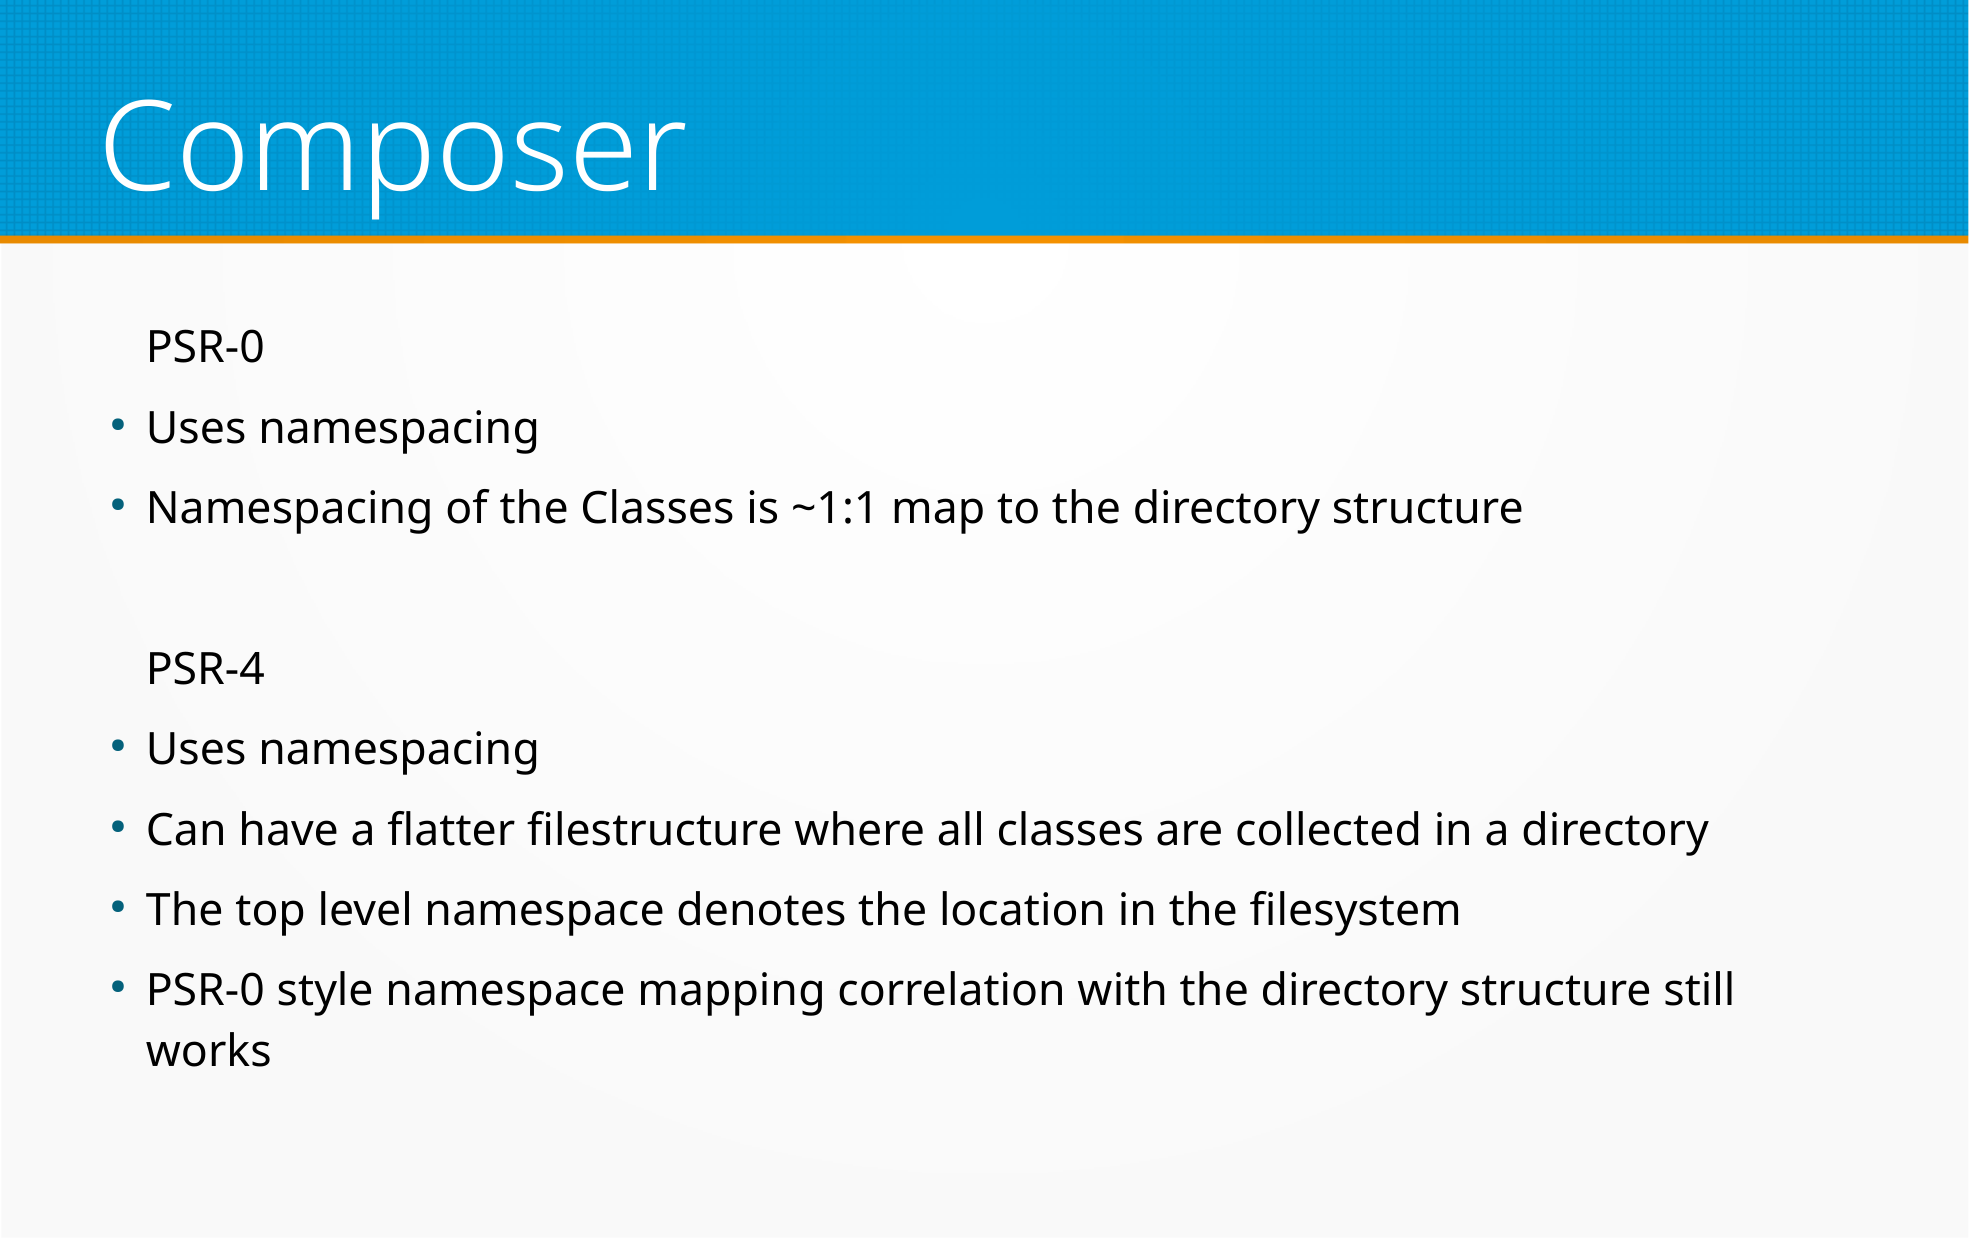

# Composer
PSR-0
Uses namespacing
Namespacing of the Classes is ~1:1 map to the directory structure
PSR-4
Uses namespacing
Can have a flatter filestructure where all classes are collected in a directory
The top level namespace denotes the location in the filesystem
PSR-0 style namespace mapping correlation with the directory structure still works